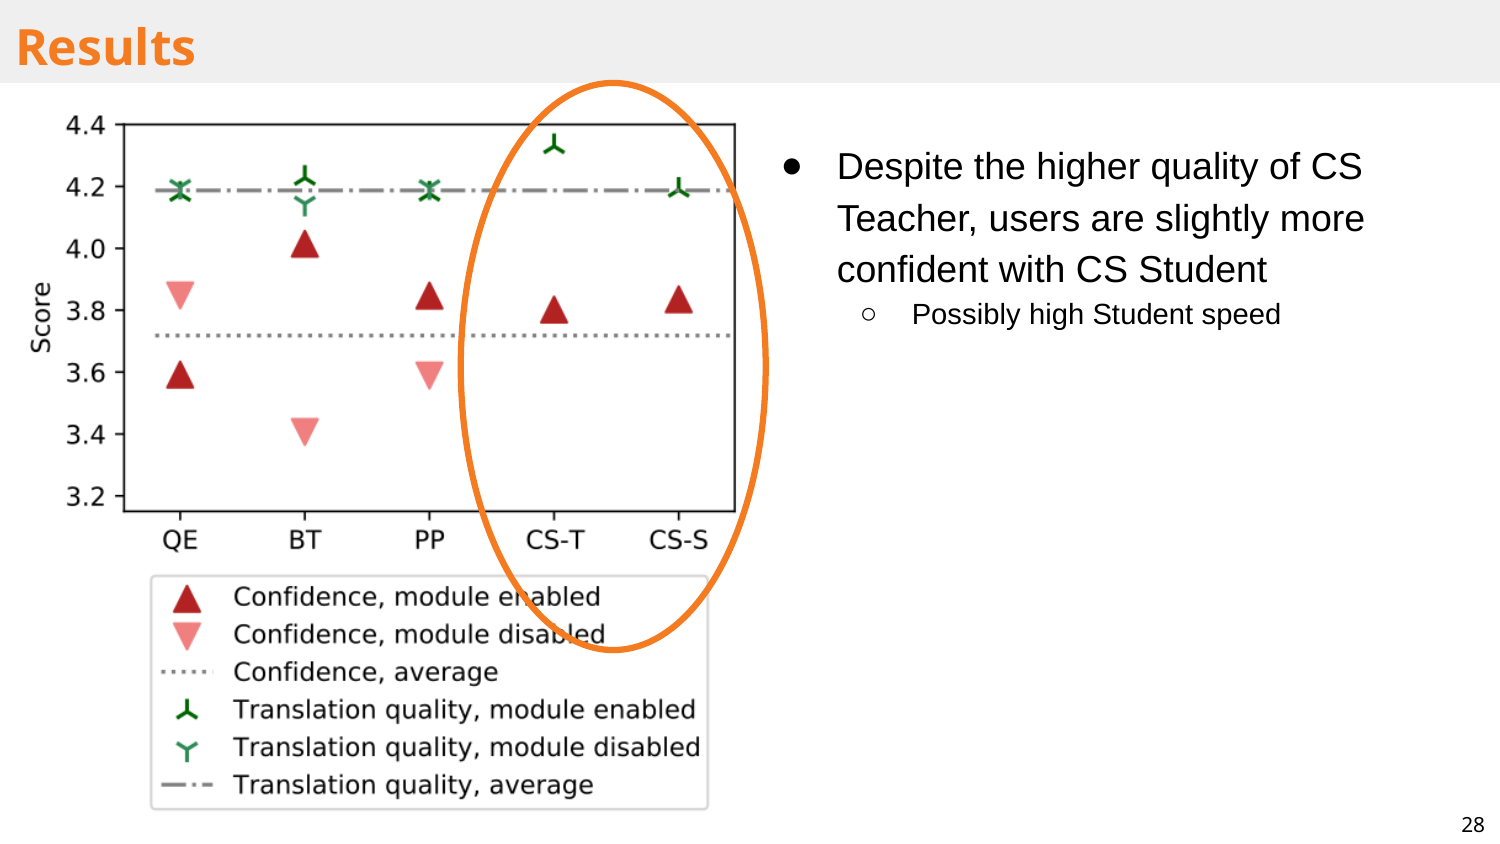

Results
# Despite the higher quality of CS Teacher, users are slightly more confident with CS Student
Possibly high Student speed